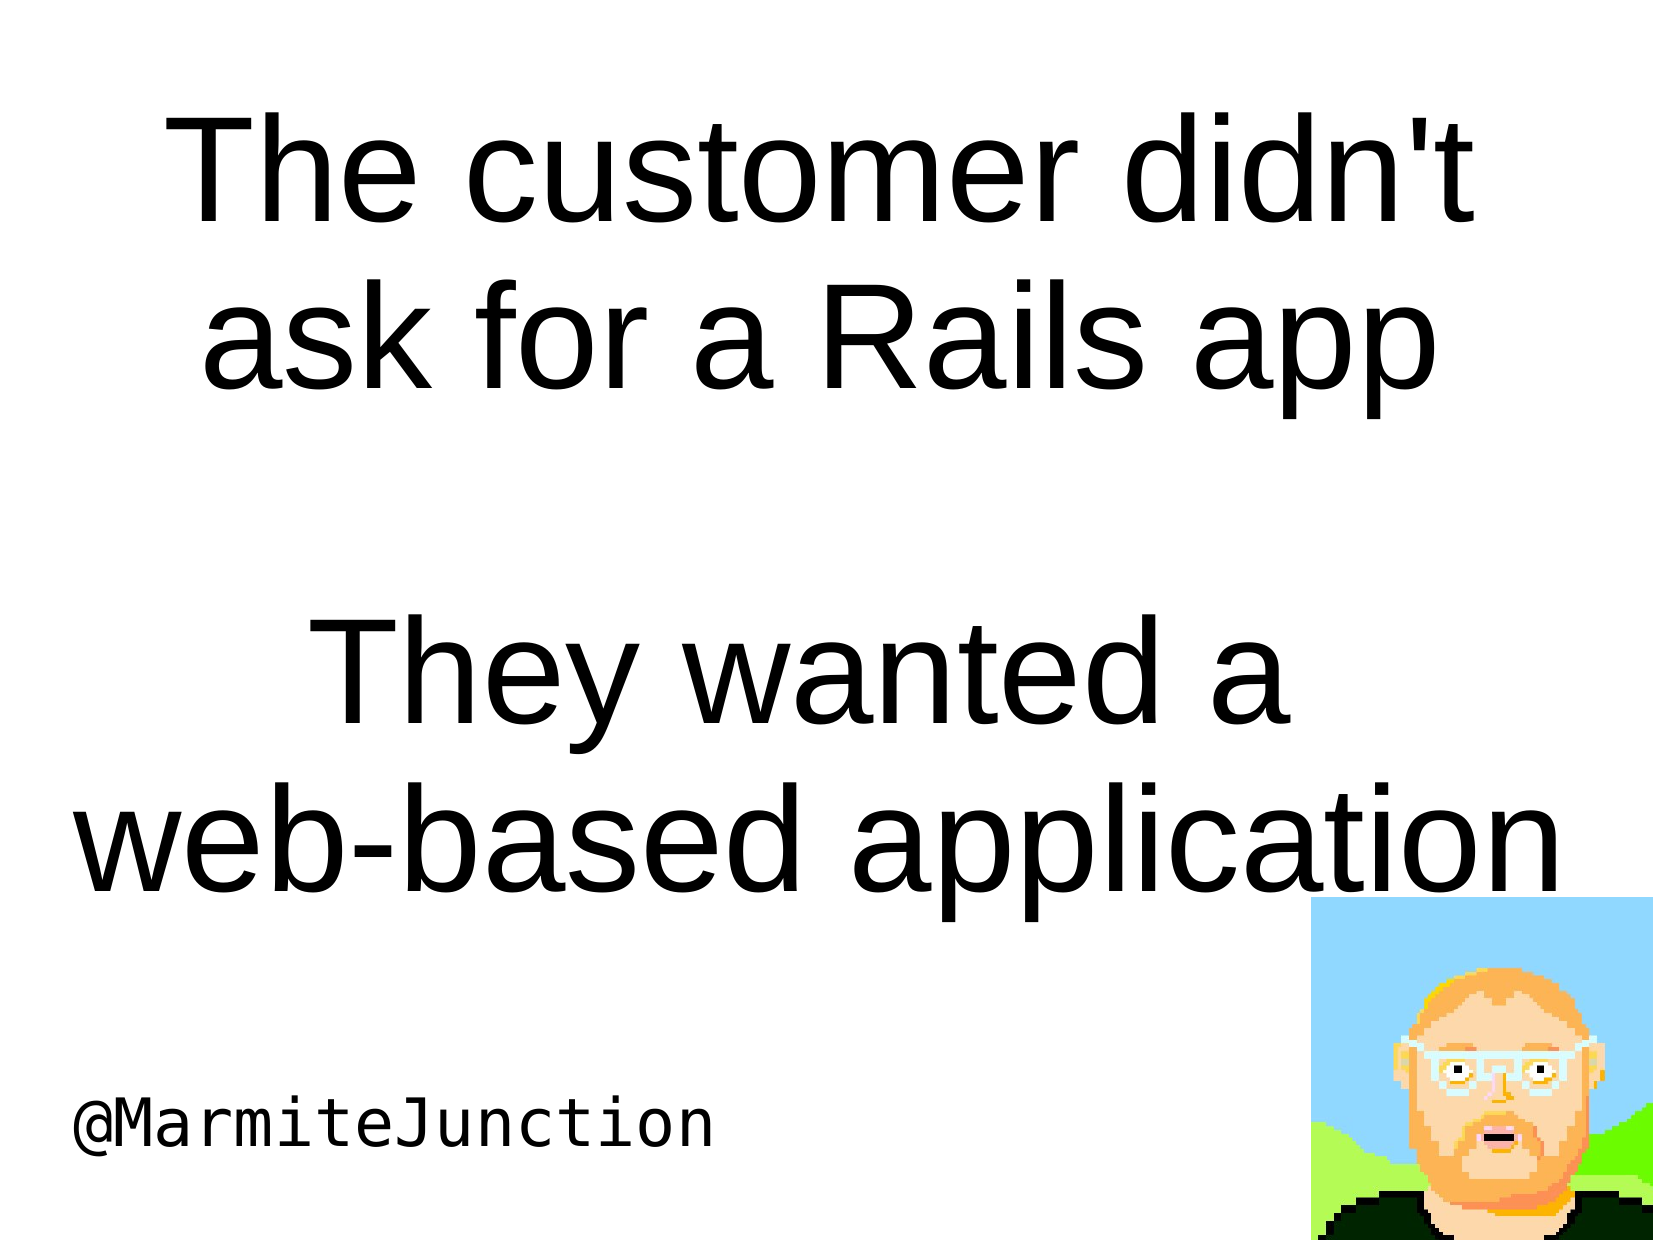

The customer didn't
ask for a Rails app
They wanted a
web-based application
@MarmiteJunction